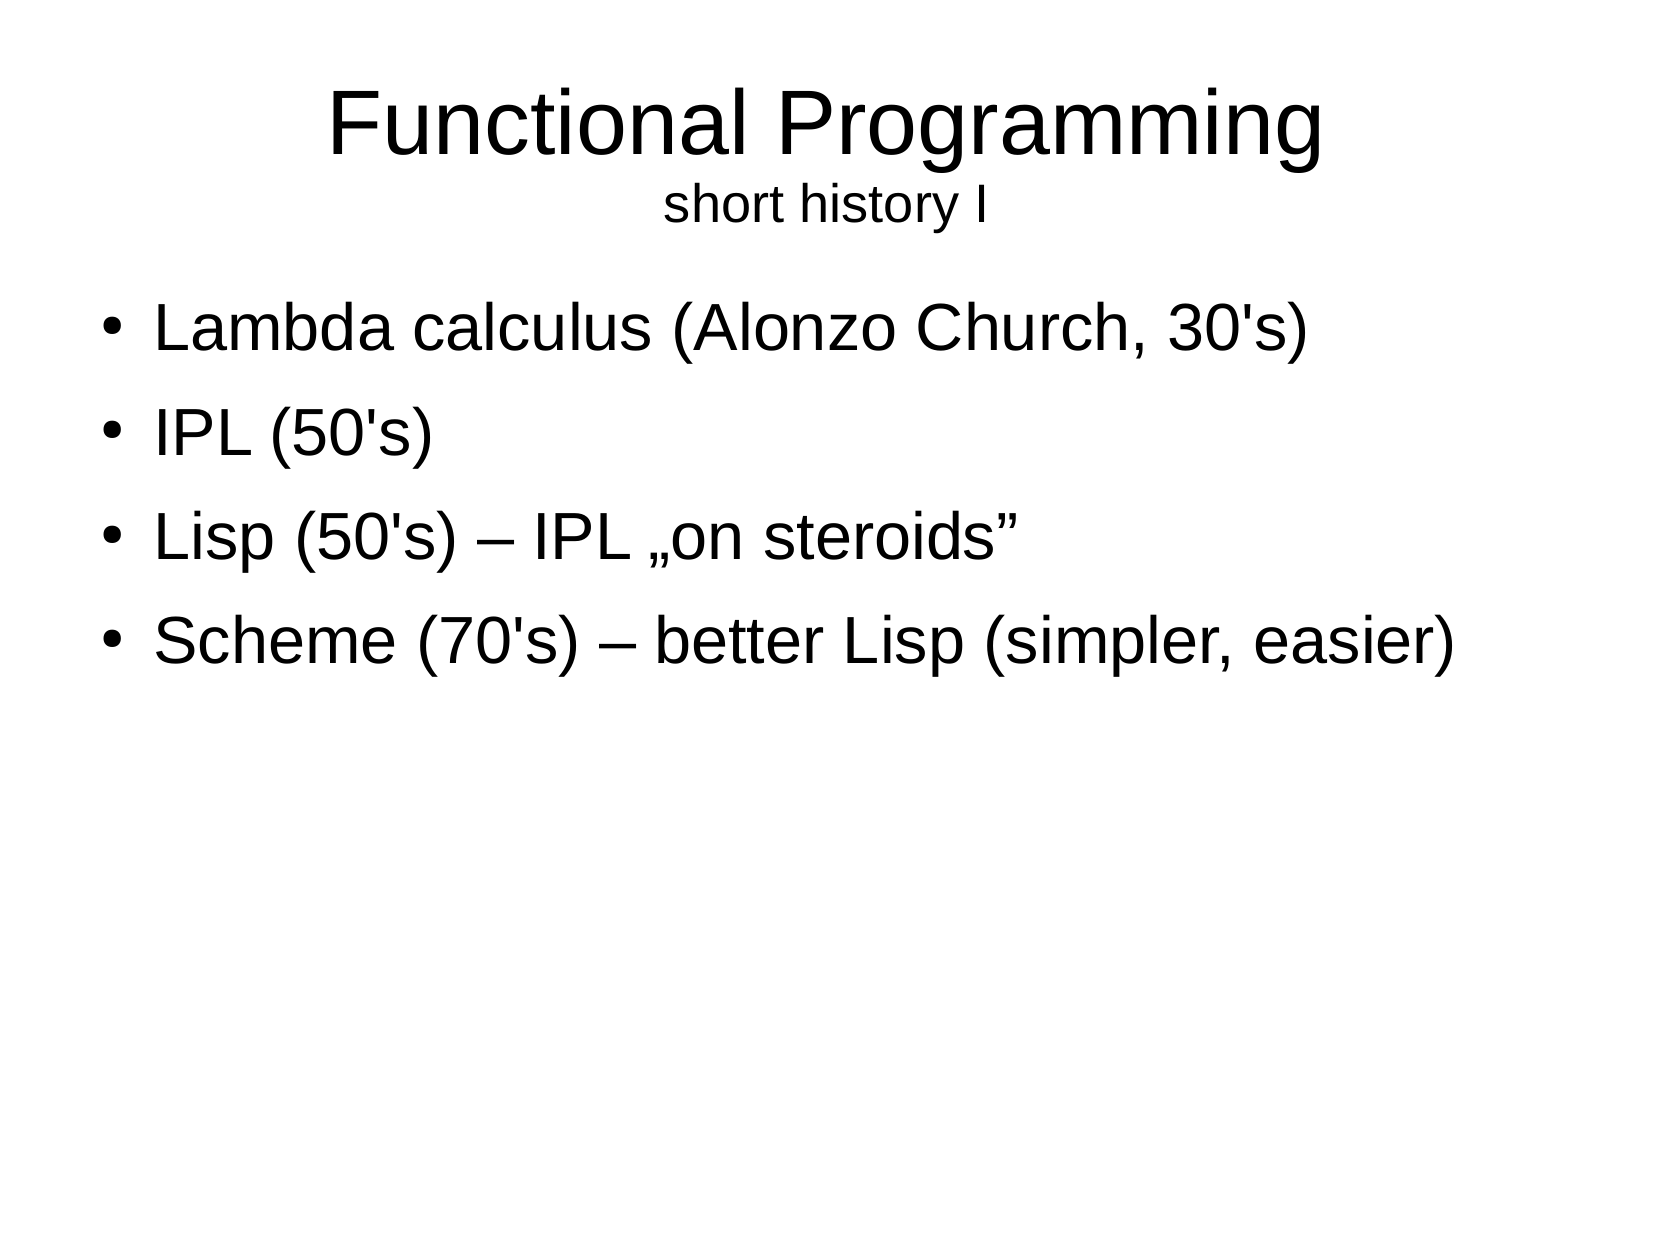

# Functional Programming short history I
Lambda calculus (Alonzo Church, 30's)
IPL (50's)
Lisp (50's) – IPL „on steroids”
Scheme (70's) – better Lisp (simpler, easier)